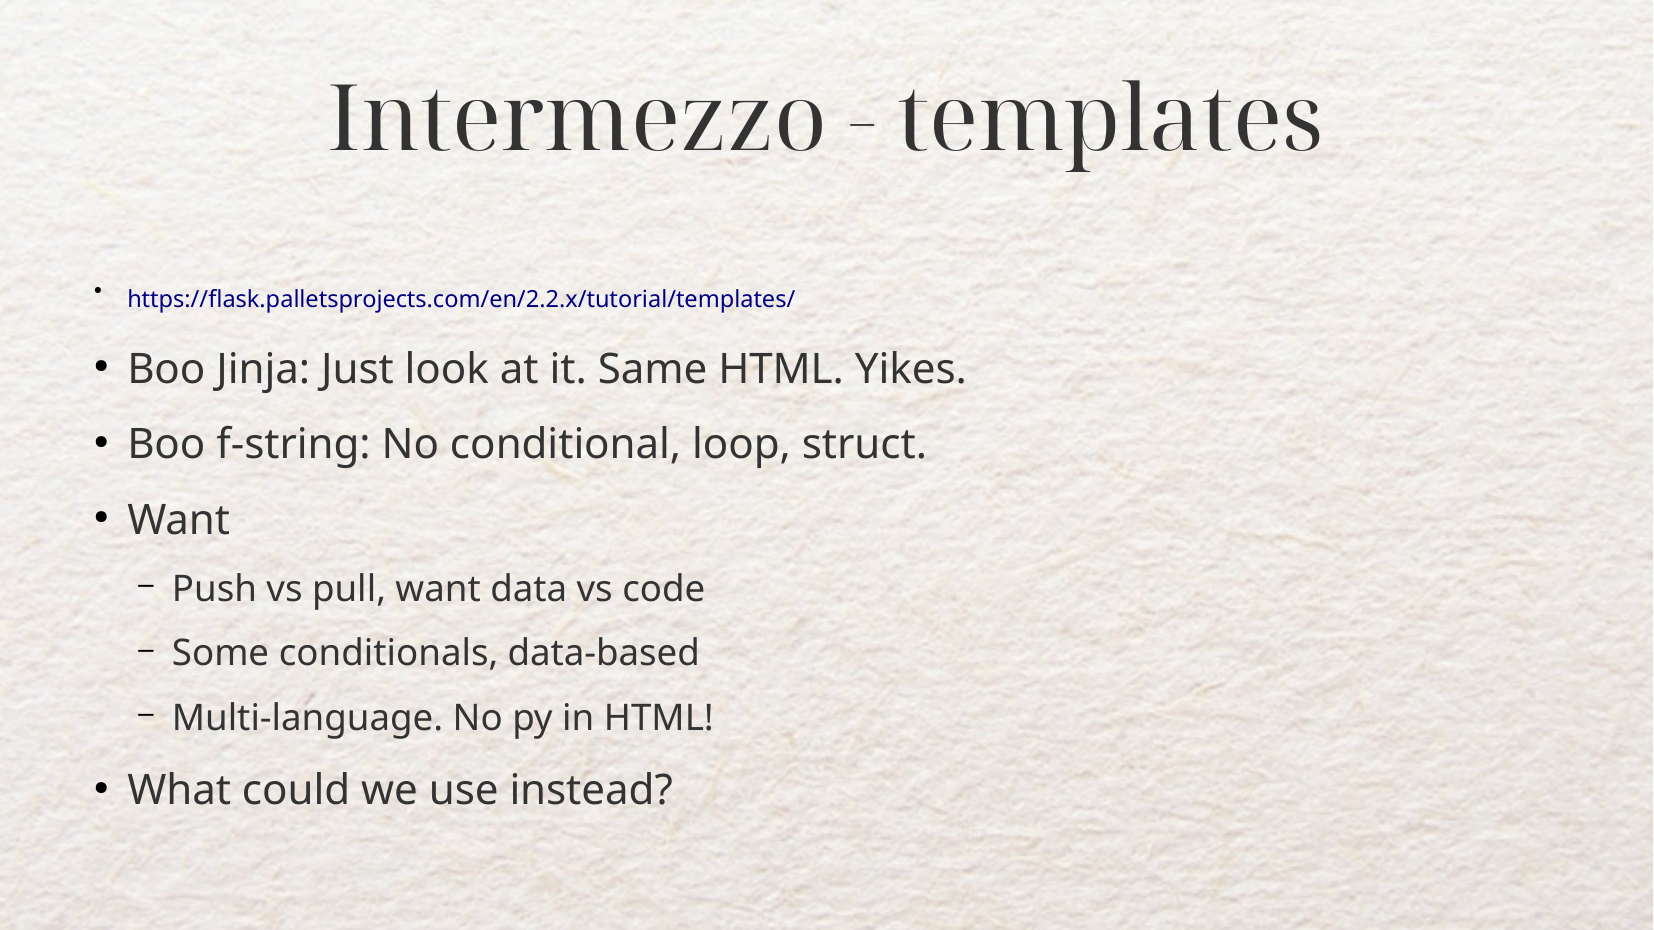

# Intermezzo - templates
https://flask.palletsprojects.com/en/2.2.x/tutorial/templates/
Boo Jinja: Just look at it. Same HTML. Yikes.
Boo f-string: No conditional, loop, struct.
Want
Push vs pull, want data vs code
Some conditionals, data-based
Multi-language. No py in HTML!
What could we use instead?